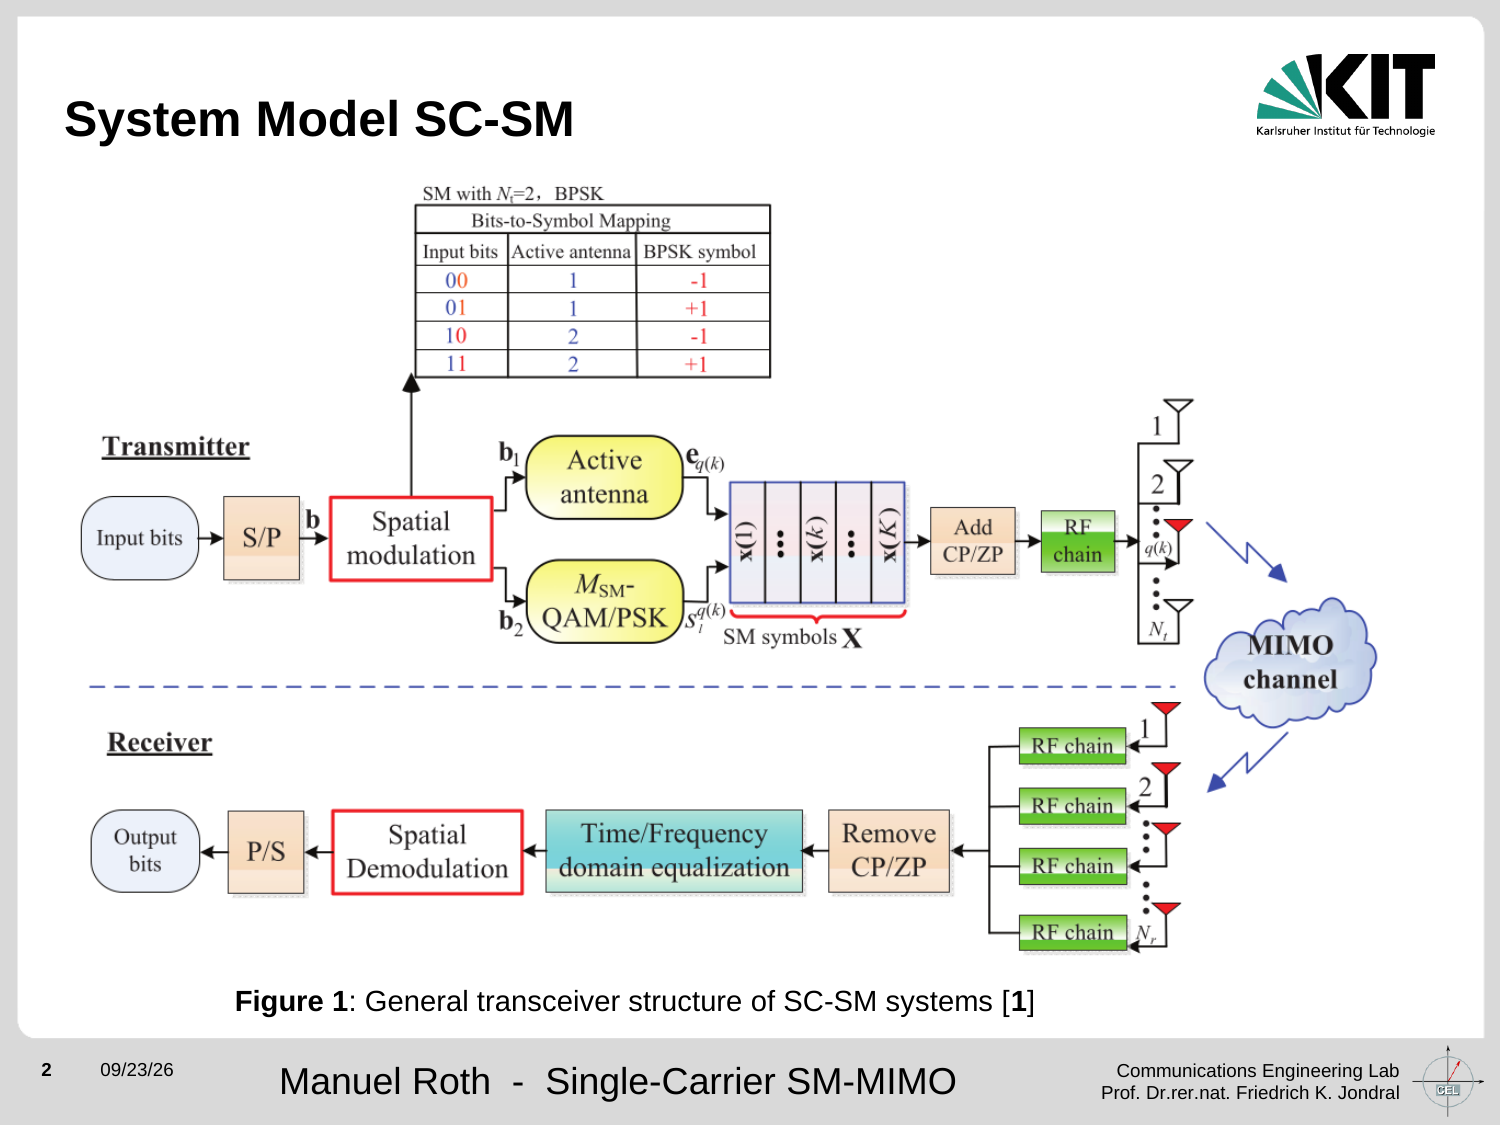

# System Model SC-SM
Figure 1: General transceiver structure of SC-SM systems [1]
Manuel Roth - Single-Carrier SM-MIMO